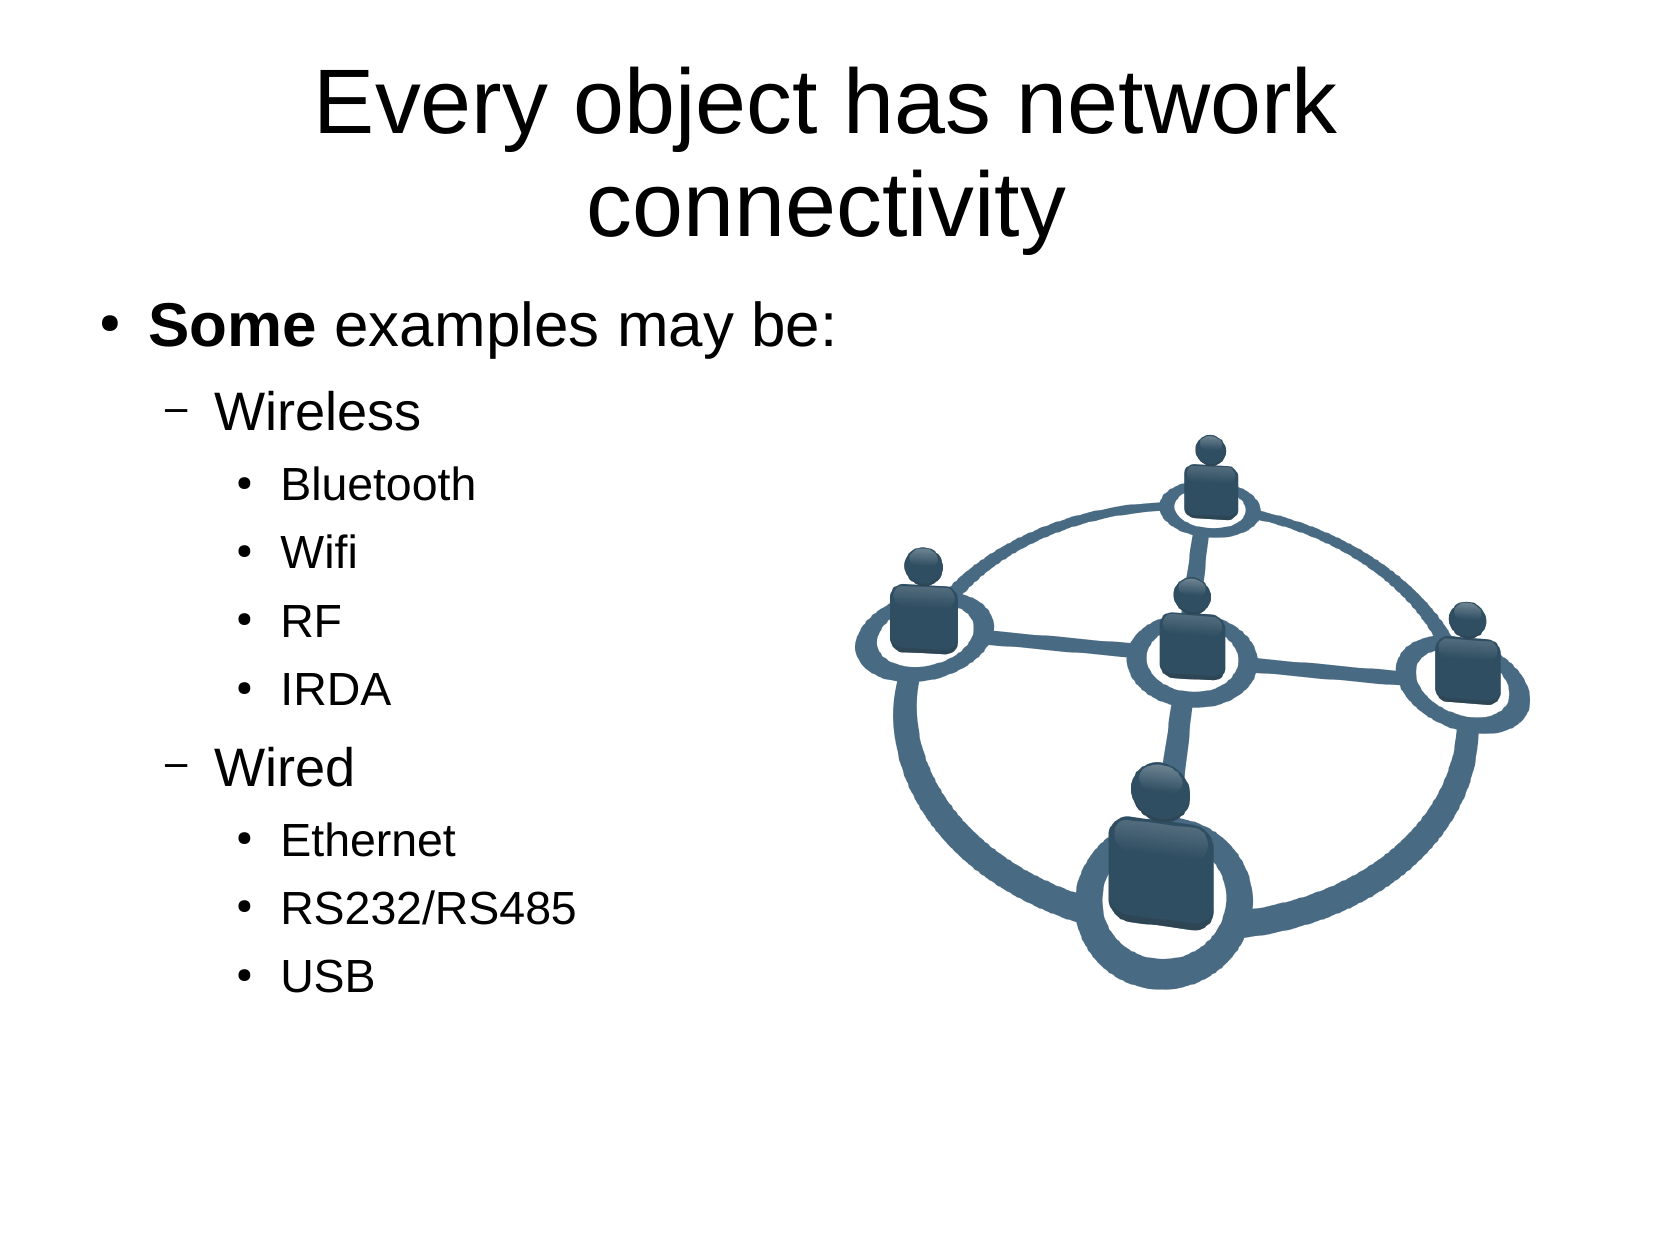

# Every object has network connectivity
Some examples may be:
Wireless
Bluetooth
Wifi
RF
IRDA
Wired
Ethernet
RS232/RS485
USB